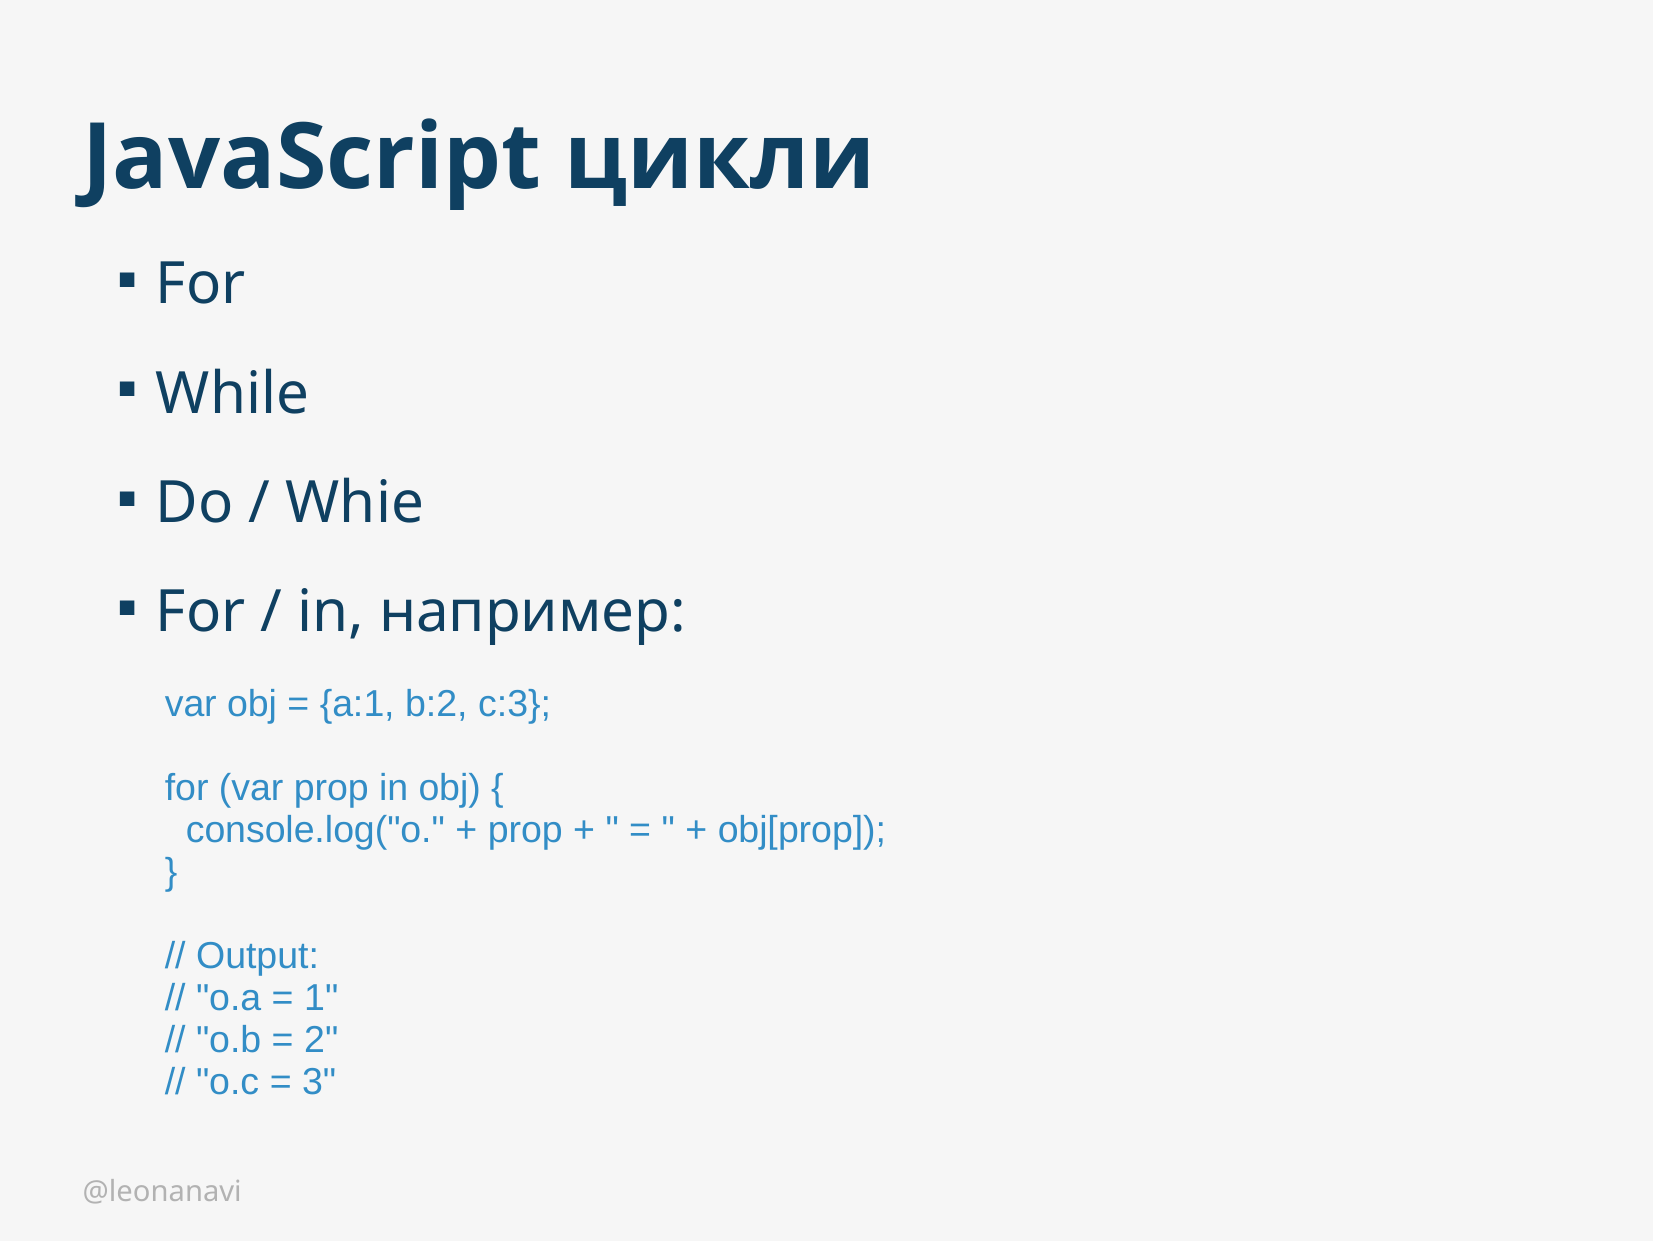

# JavaScript цикли
For
While
Do / Whie
For / in, например:
var obj = {a:1, b:2, c:3};
for (var prop in obj) {
 console.log("o." + prop + " = " + obj[prop]);
}
// Output:
// "o.a = 1"
// "o.b = 2"
// "o.c = 3"